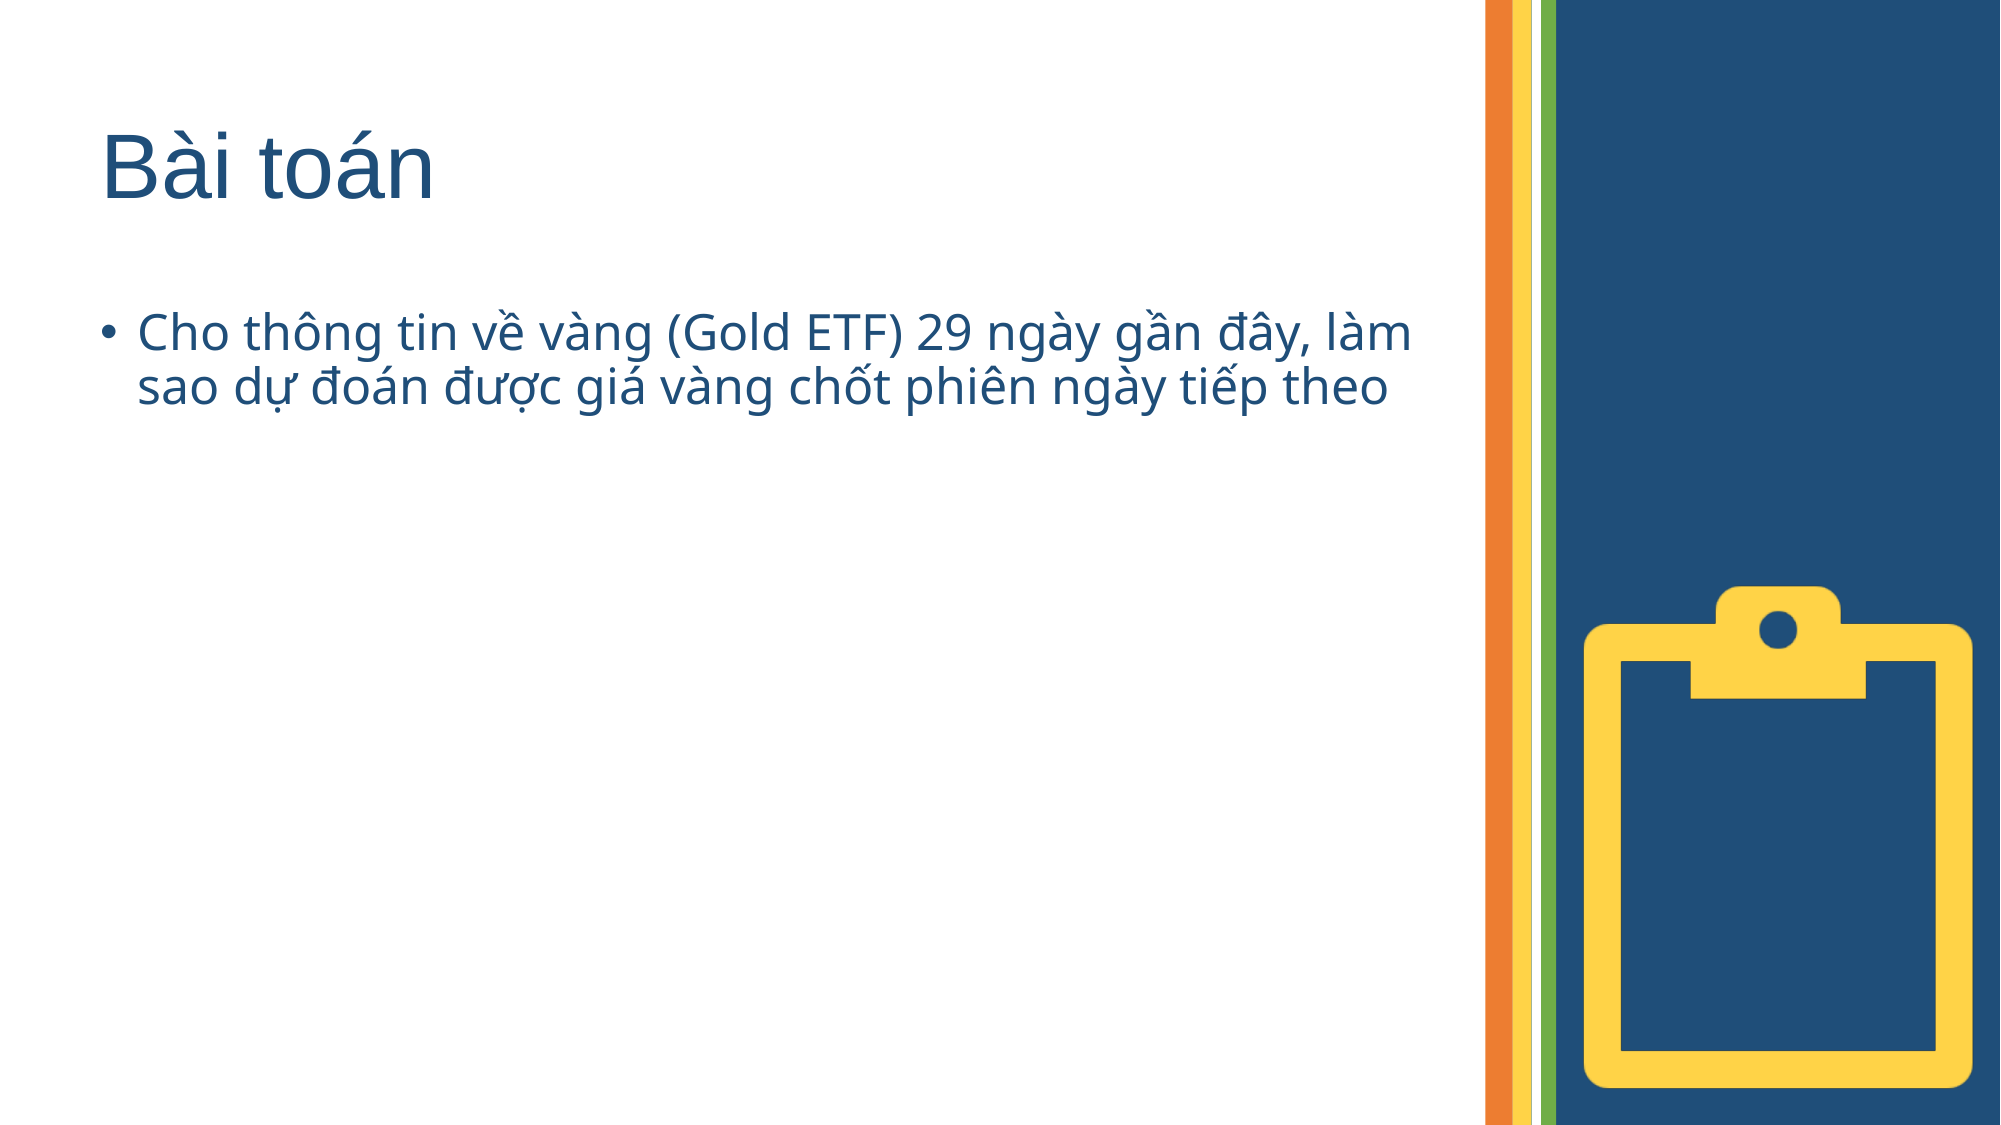

# Bài toán
Cho thông tin về vàng (Gold ETF) 29 ngày gần đây, làm sao dự đoán được giá vàng chốt phiên ngày tiếp theo